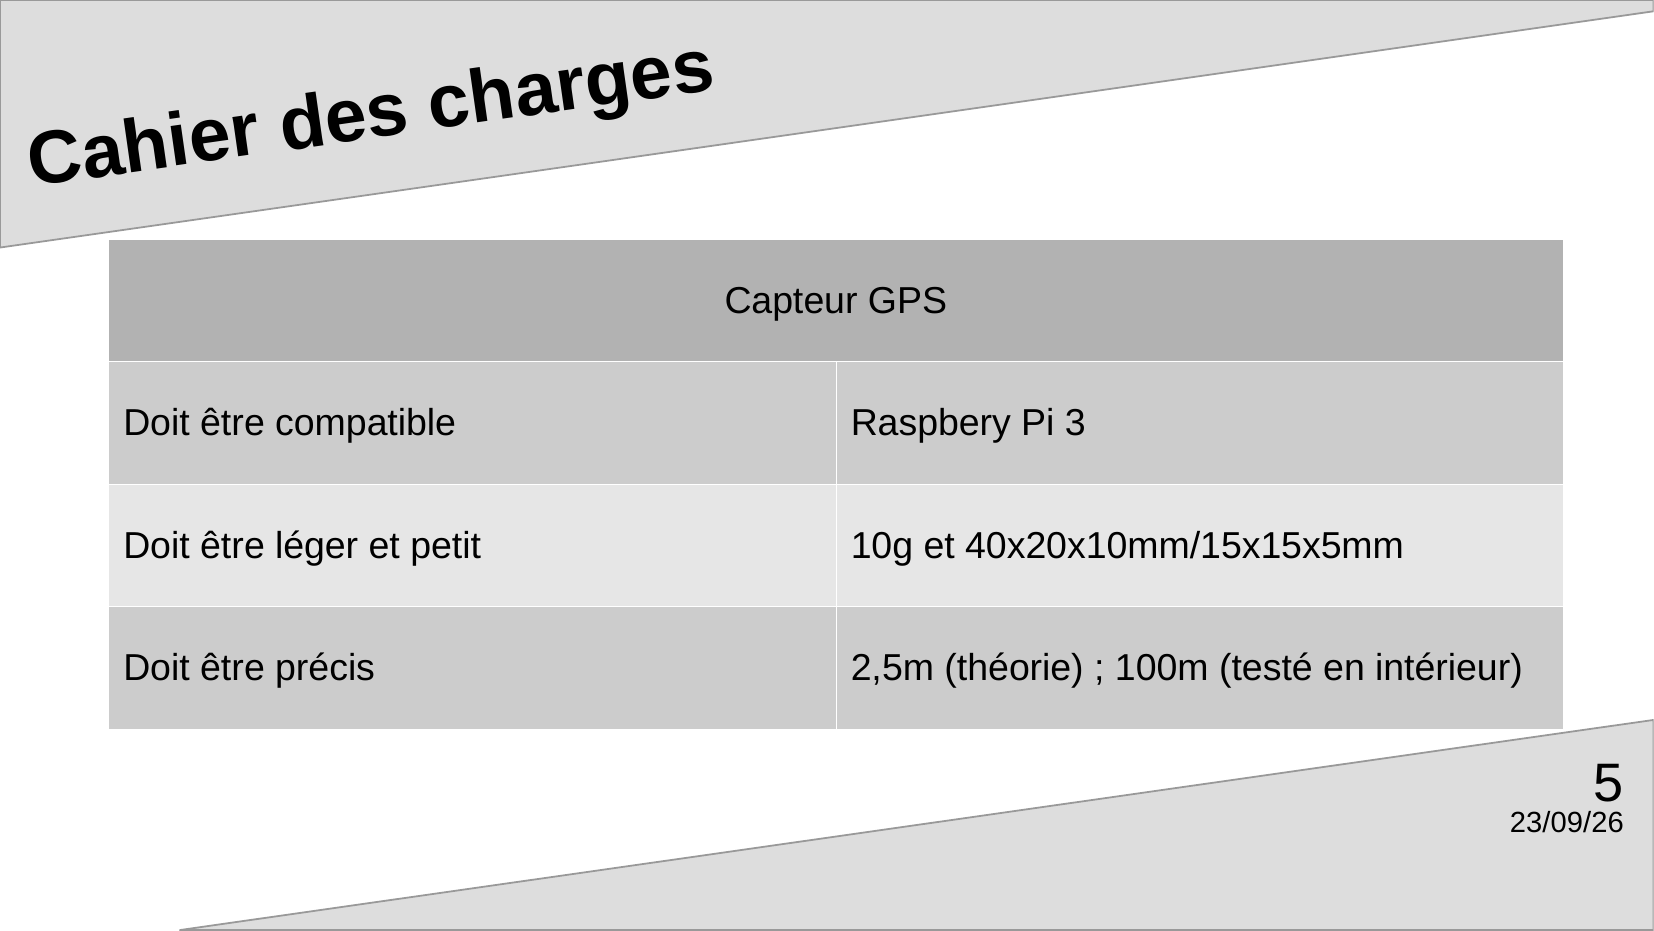

# Cahier des charges
| Capteur GPS | |
| --- | --- |
| Doit être compatible | Raspbery Pi 3 |
| Doit être léger et petit | 10g et 40x20x10mm/15x15x5mm |
| Doit être précis | 2,5m (théorie) ; 100m (testé en intérieur) |
5